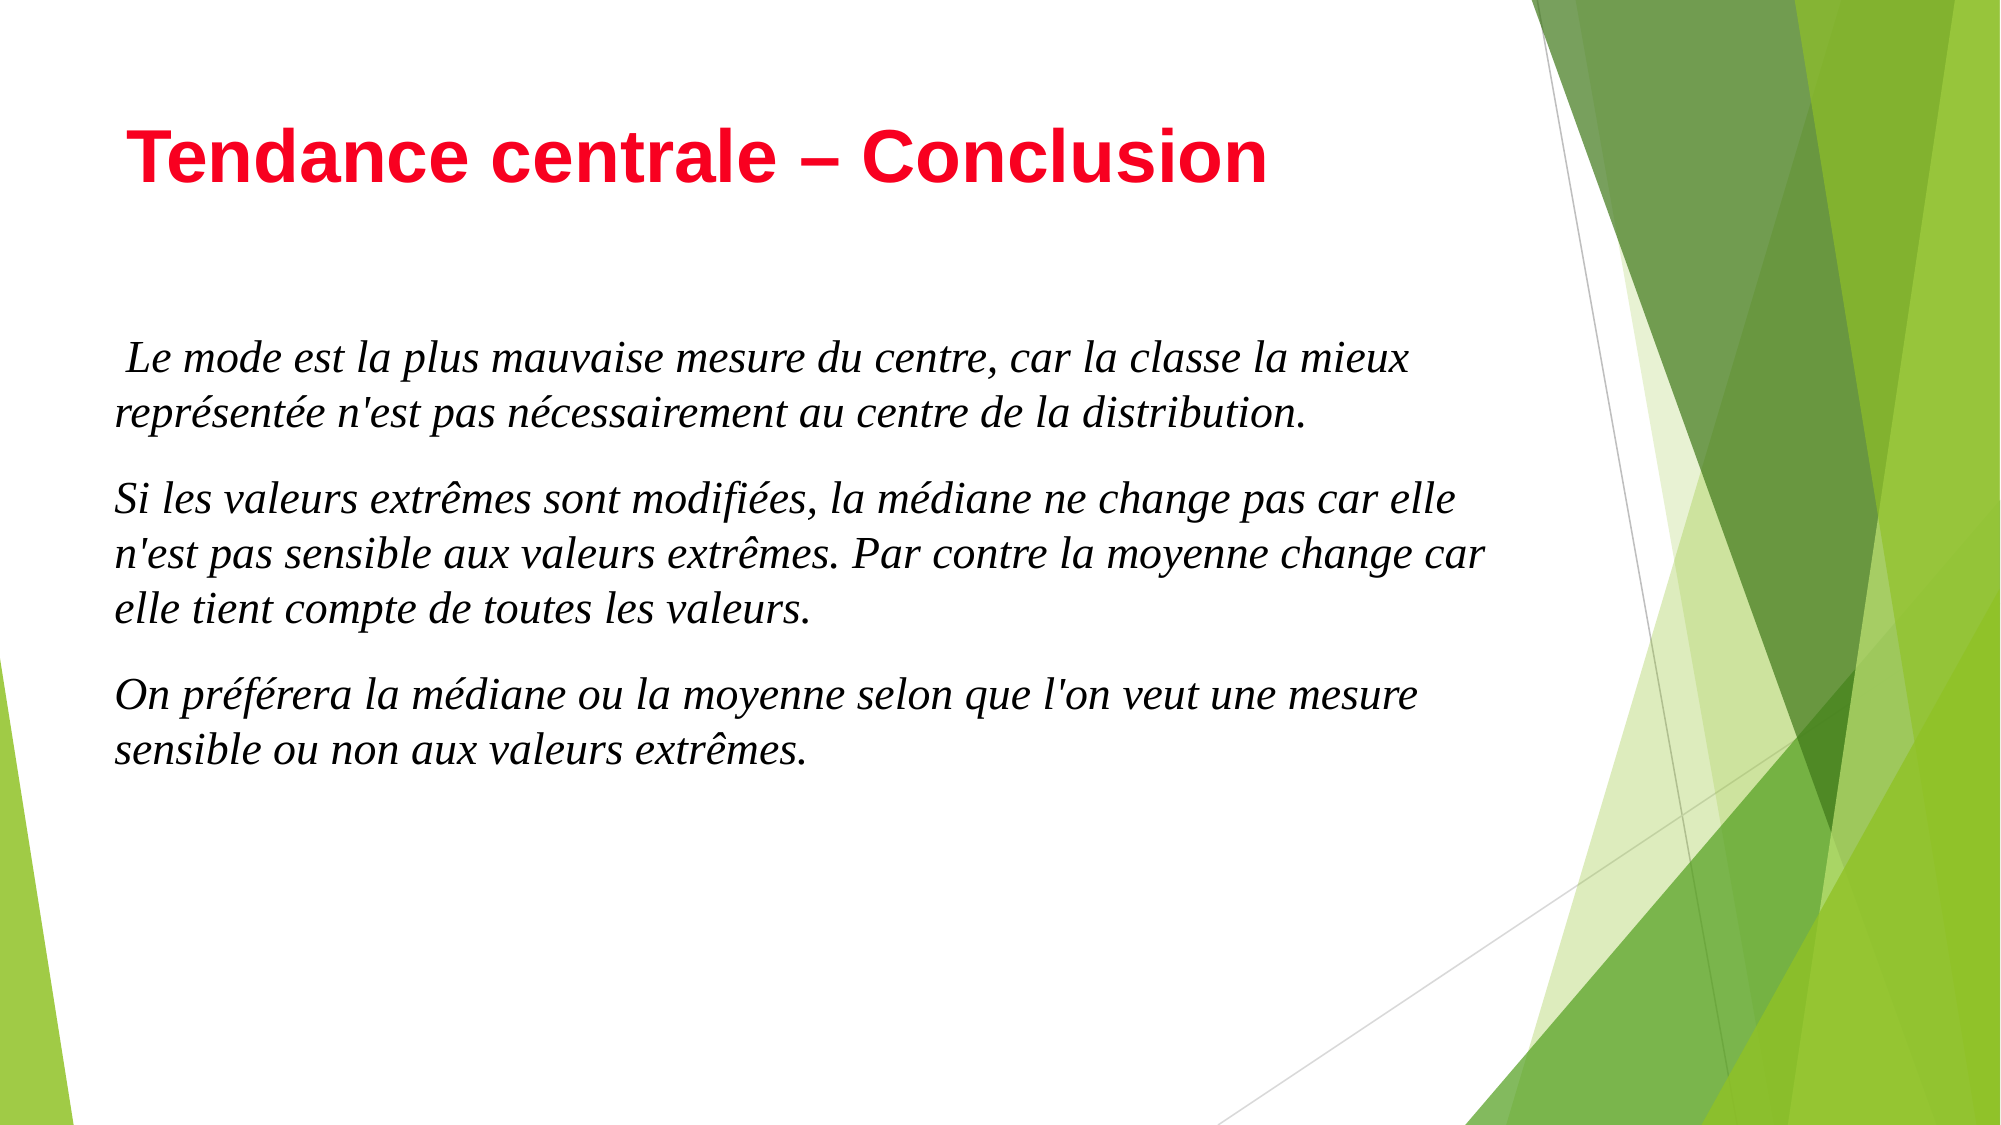

# Tendance centrale – Conclusion
 Le mode est la plus mauvaise mesure du centre, car la classe la mieux représentée n'est pas nécessairement au centre de la distribution.
Si les valeurs extrêmes sont modifiées, la médiane ne change pas car elle n'est pas sensible aux valeurs extrêmes. Par contre la moyenne change car elle tient compte de toutes les valeurs.
On préférera la médiane ou la moyenne selon que l'on veut une mesure sensible ou non aux valeurs extrêmes.